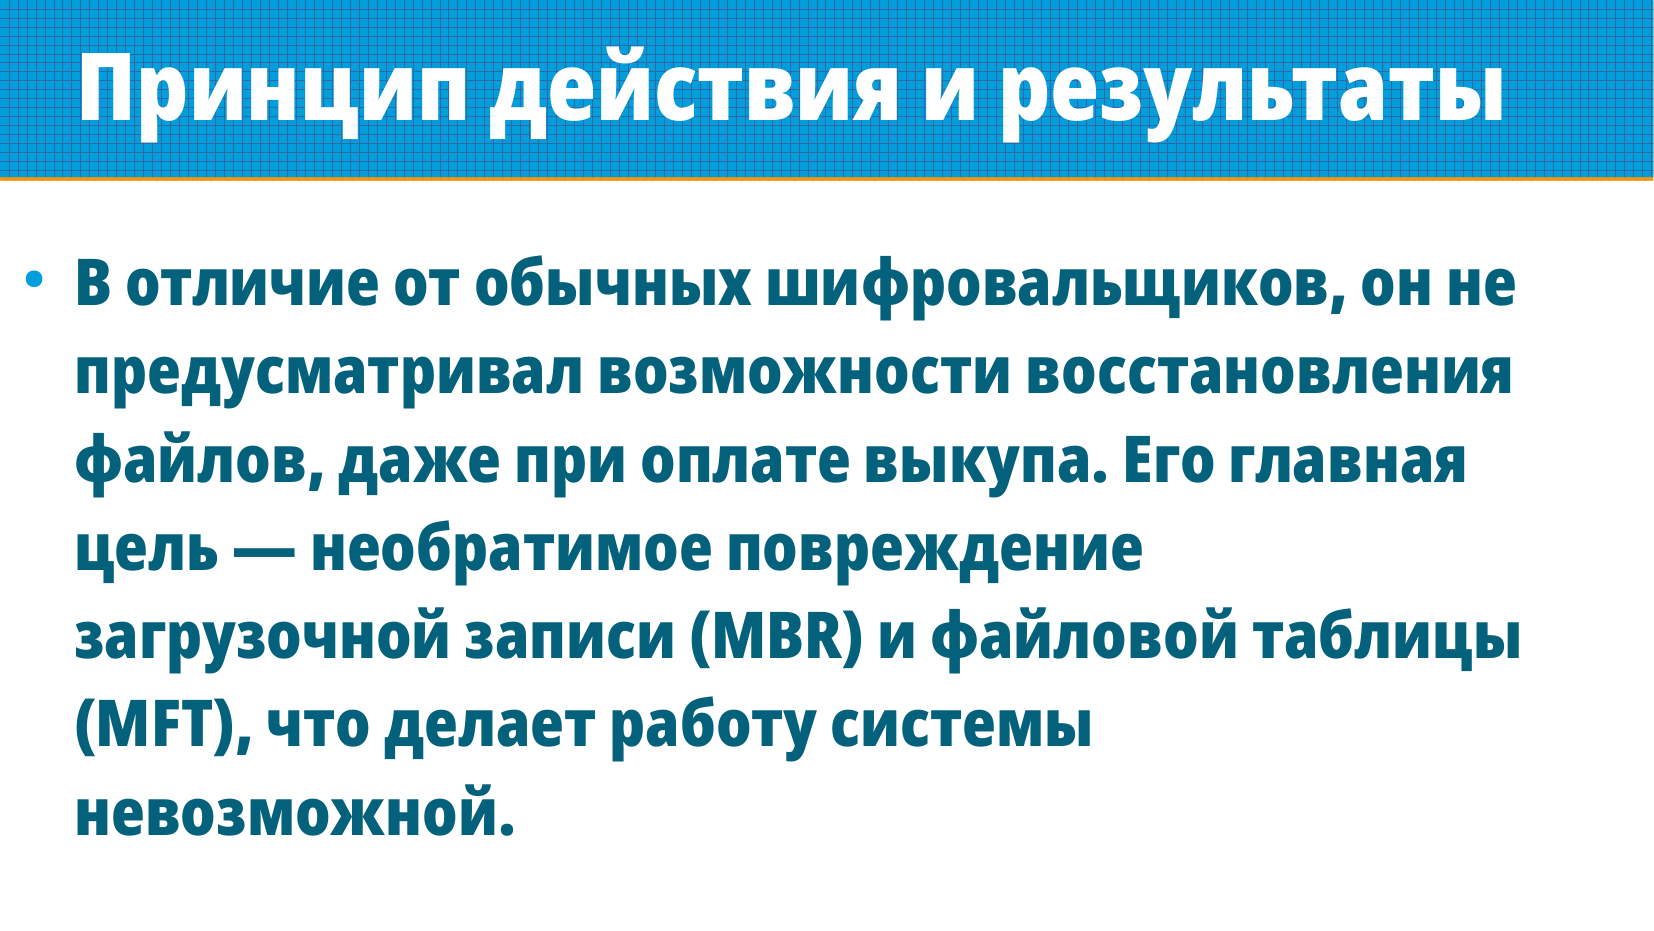

# Принцип действия и результаты
В отличие от обычных шифровальщиков, он не предусматривал возможности восстановления файлов, даже при оплате выкупа. Его главная цель — необратимое повреждение загрузочной записи (MBR) и файловой таблицы (MFT), что делает работу системы невозможной.